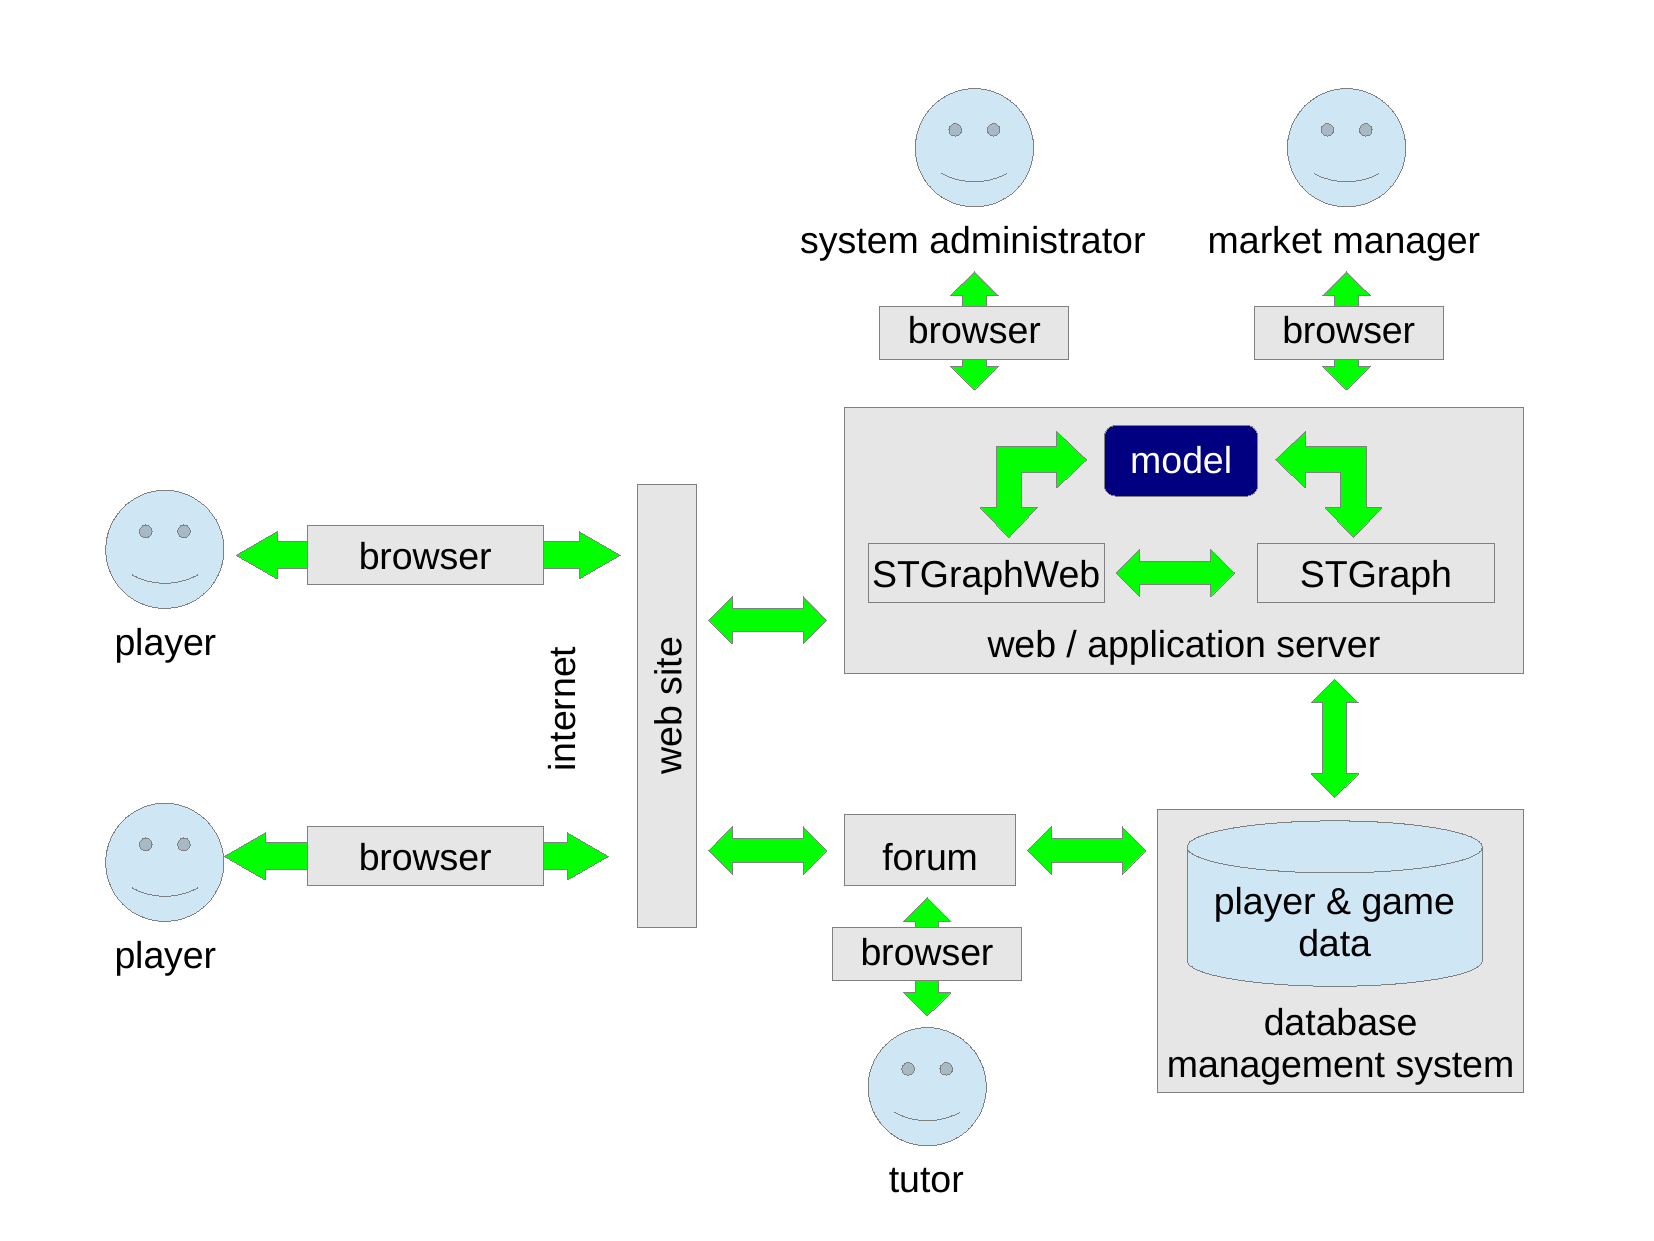

system administrator
market manager
browser
browser
web / application server
model
browser
STGraphWeb
STGraph
player
web site
internet
database
management system
forum
player & game
data
browser
player
browser
tutor